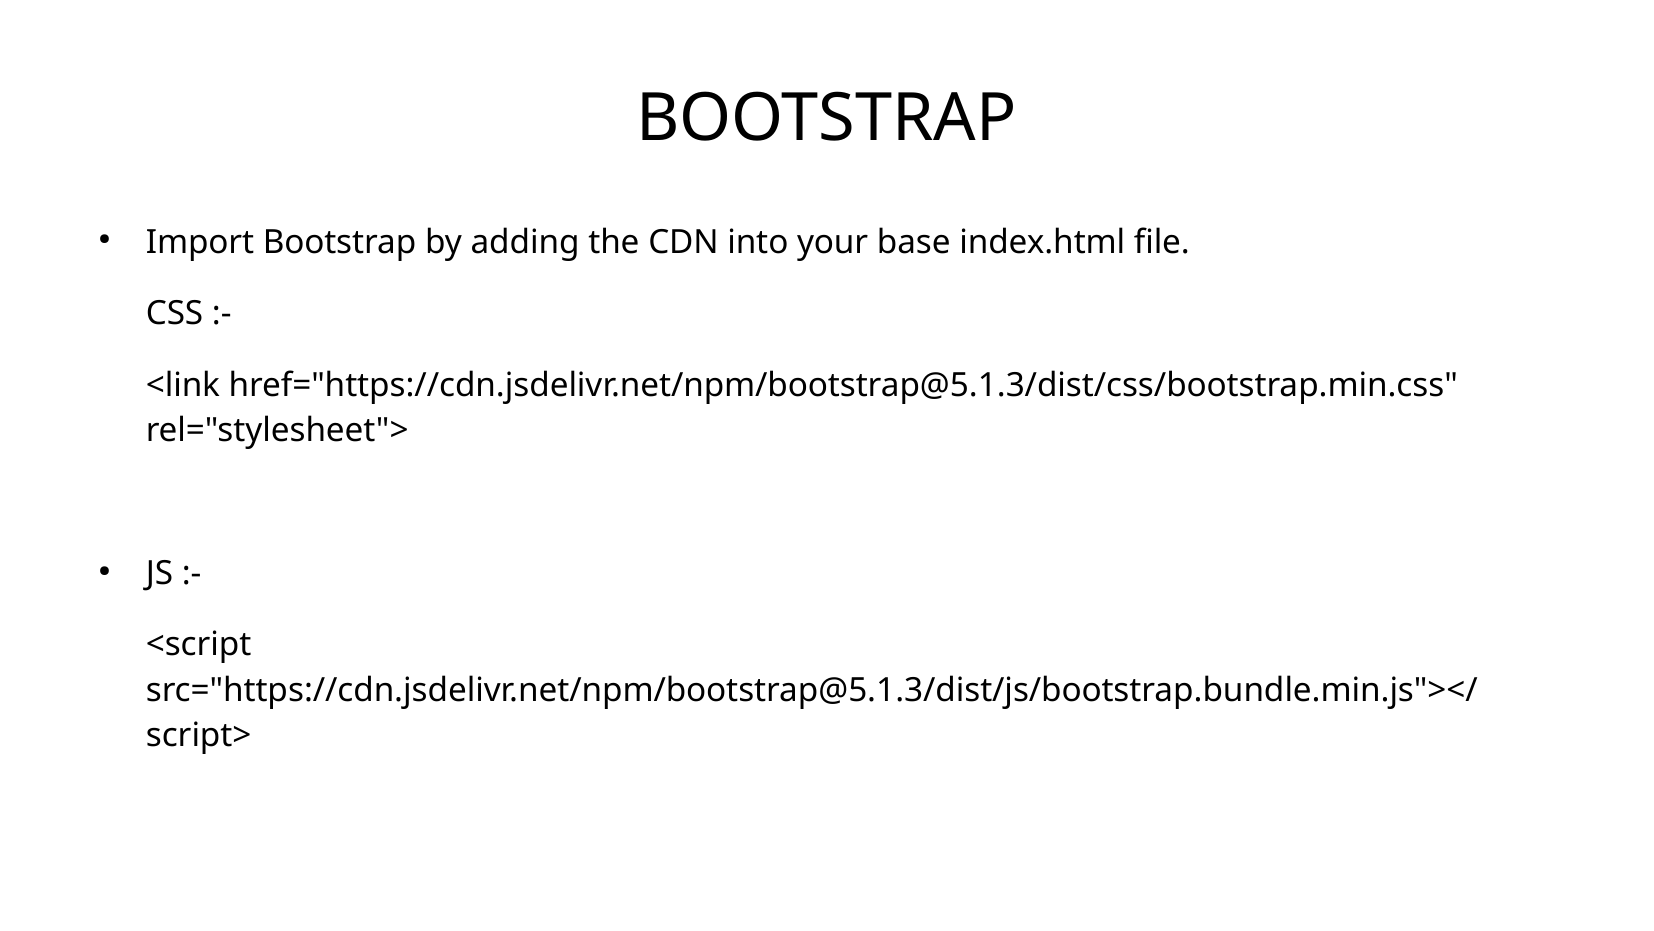

# BOOTSTRAP
Import Bootstrap by adding the CDN into your base index.html file.
CSS :-
<link href="https://cdn.jsdelivr.net/npm/bootstrap@5.1.3/dist/css/bootstrap.min.css" rel="stylesheet">
JS :-
<script src="https://cdn.jsdelivr.net/npm/bootstrap@5.1.3/dist/js/bootstrap.bundle.min.js"></script>